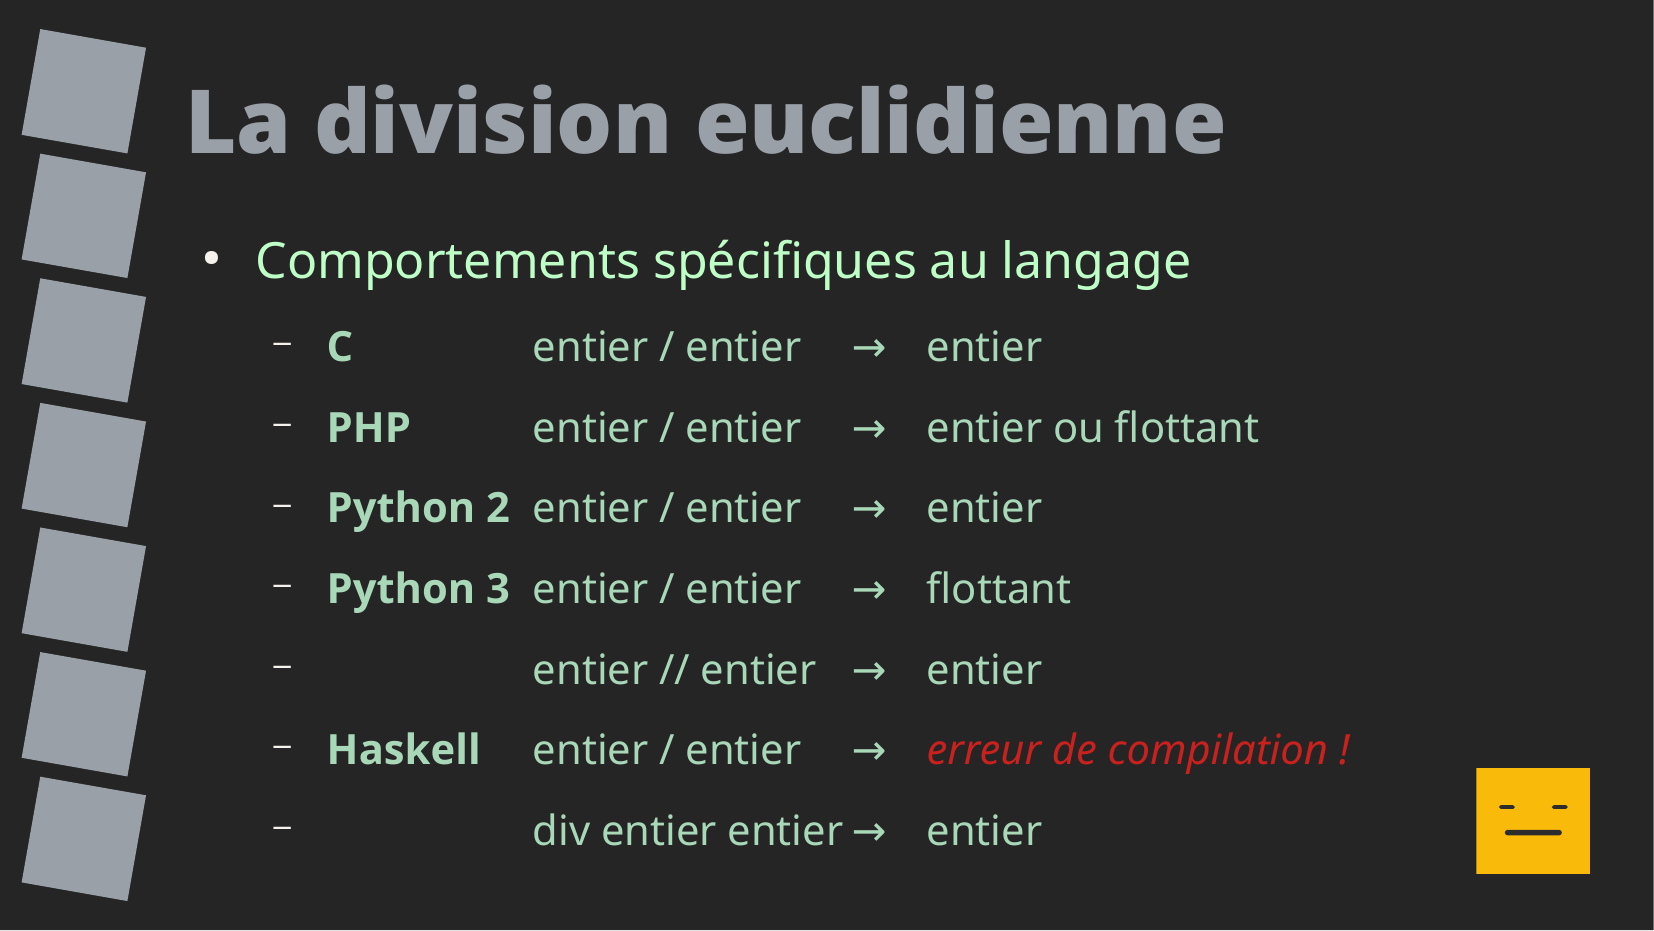

# La division euclidienne
Comportements spécifiques au langage
C	entier / entier	→	entier
PHP	entier / entier	→	entier ou flottant
Python 2	entier / entier	→	entier
Python 3	entier / entier	→	flottant
 	entier // entier	→	entier
Haskell	entier / entier	→	erreur de compilation !
 	div entier entier	→	entier